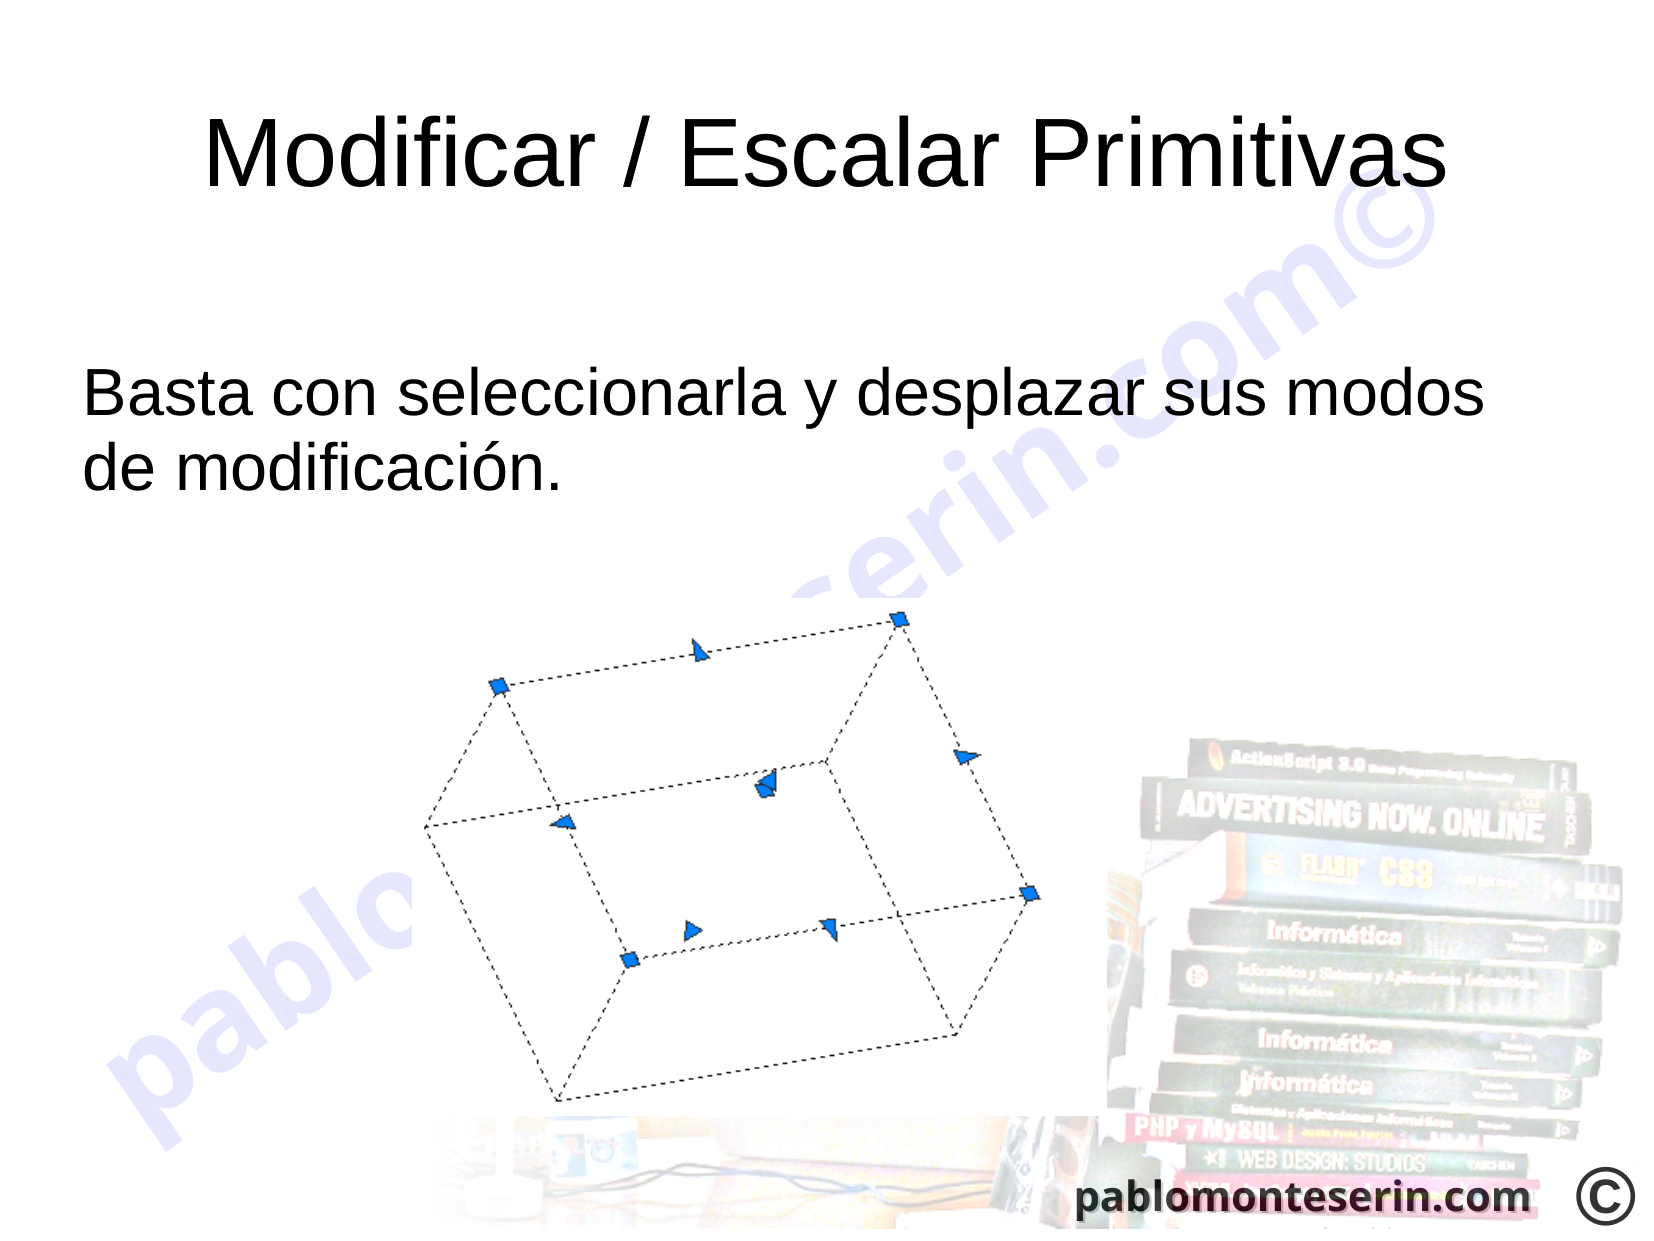

# Modificar / Escalar Primitivas
Basta con seleccionarla y desplazar sus modos de modificación.